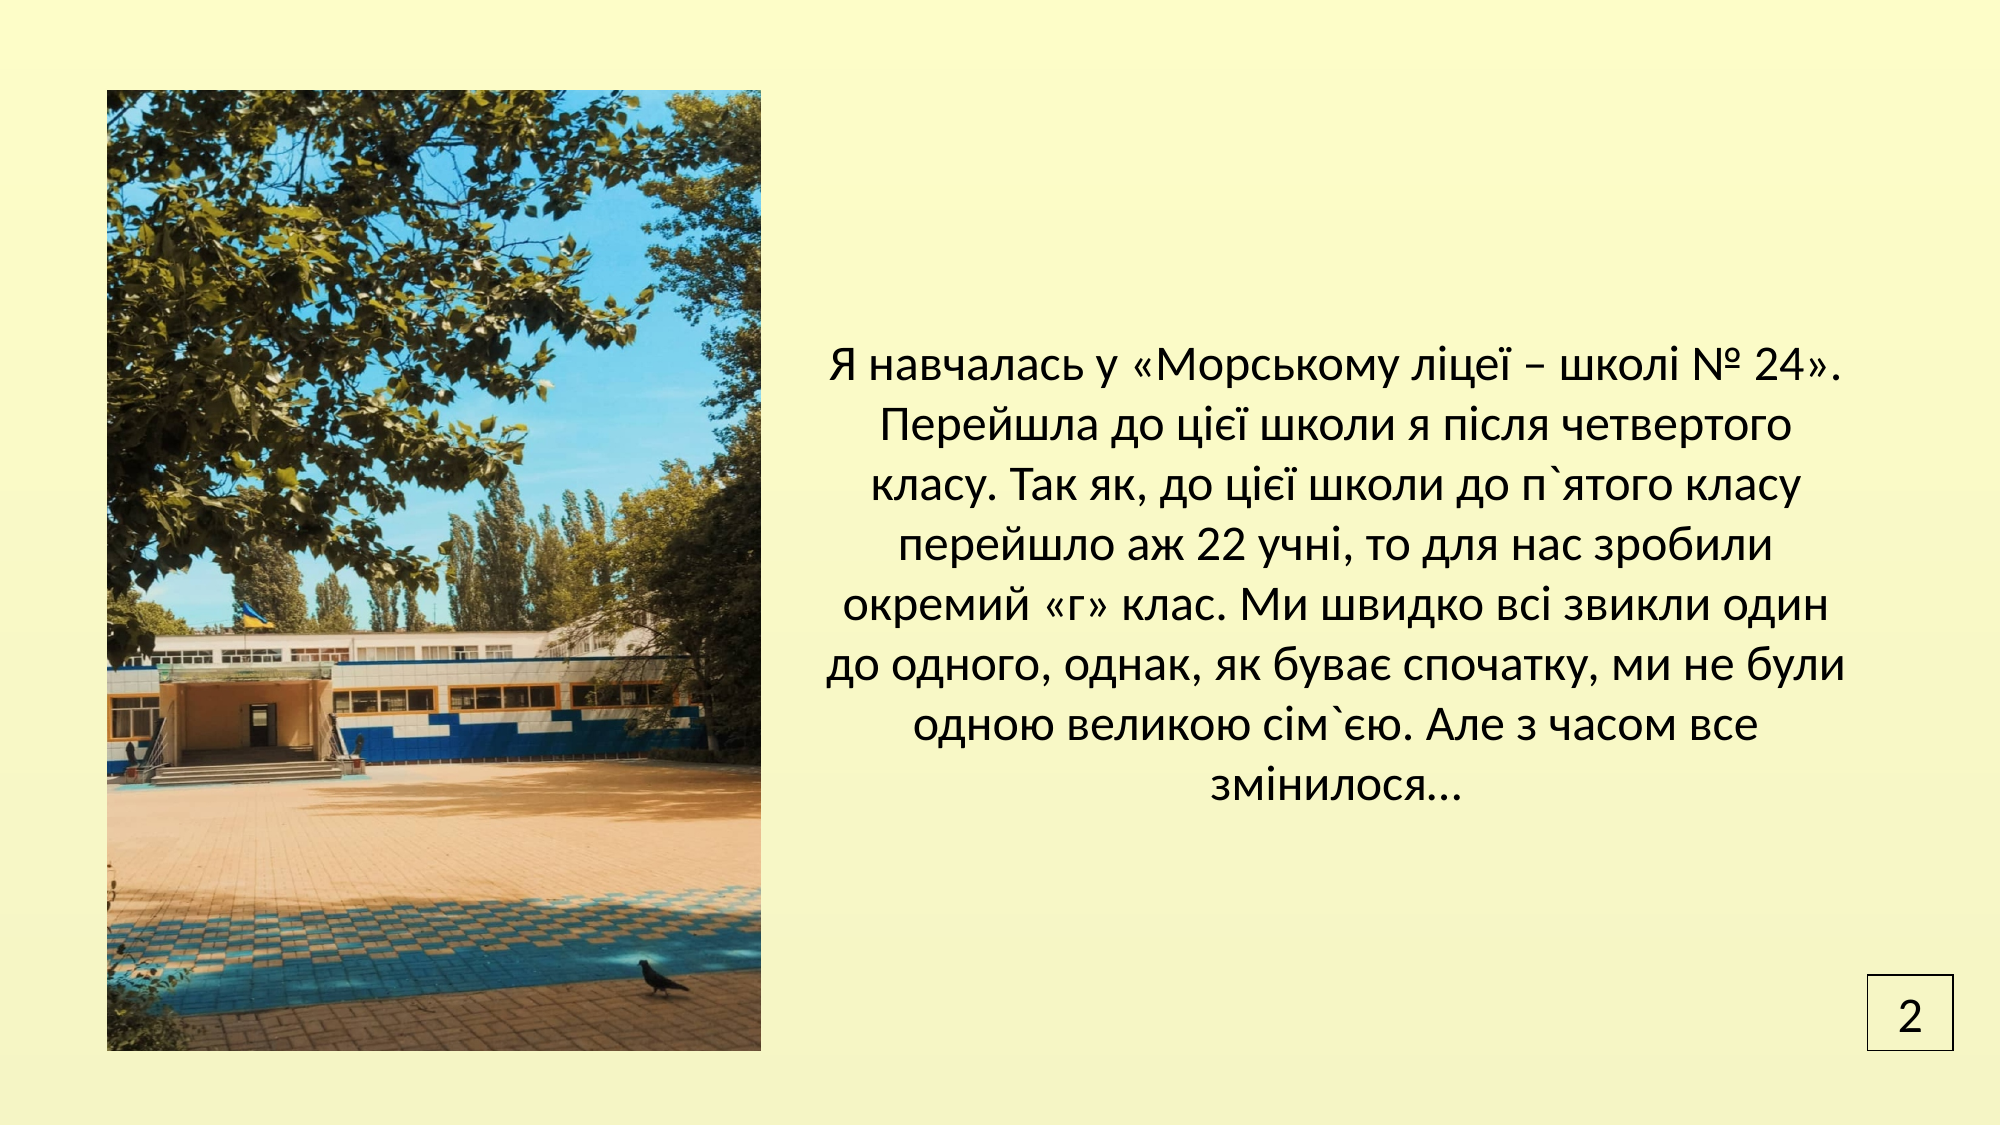

Я навчалась у «Морському ліцеї – школі № 24». Перейшла до цієї школи я після четвертого класу. Так як, до цієї школи до п`ятого класу перейшло аж 22 учні, то для нас зробили окремий «г» клас. Ми швидко всі звикли один до одного, однак, як буває спочатку, ми не були одною великою сім`єю. Але з часом все змінилося…
2